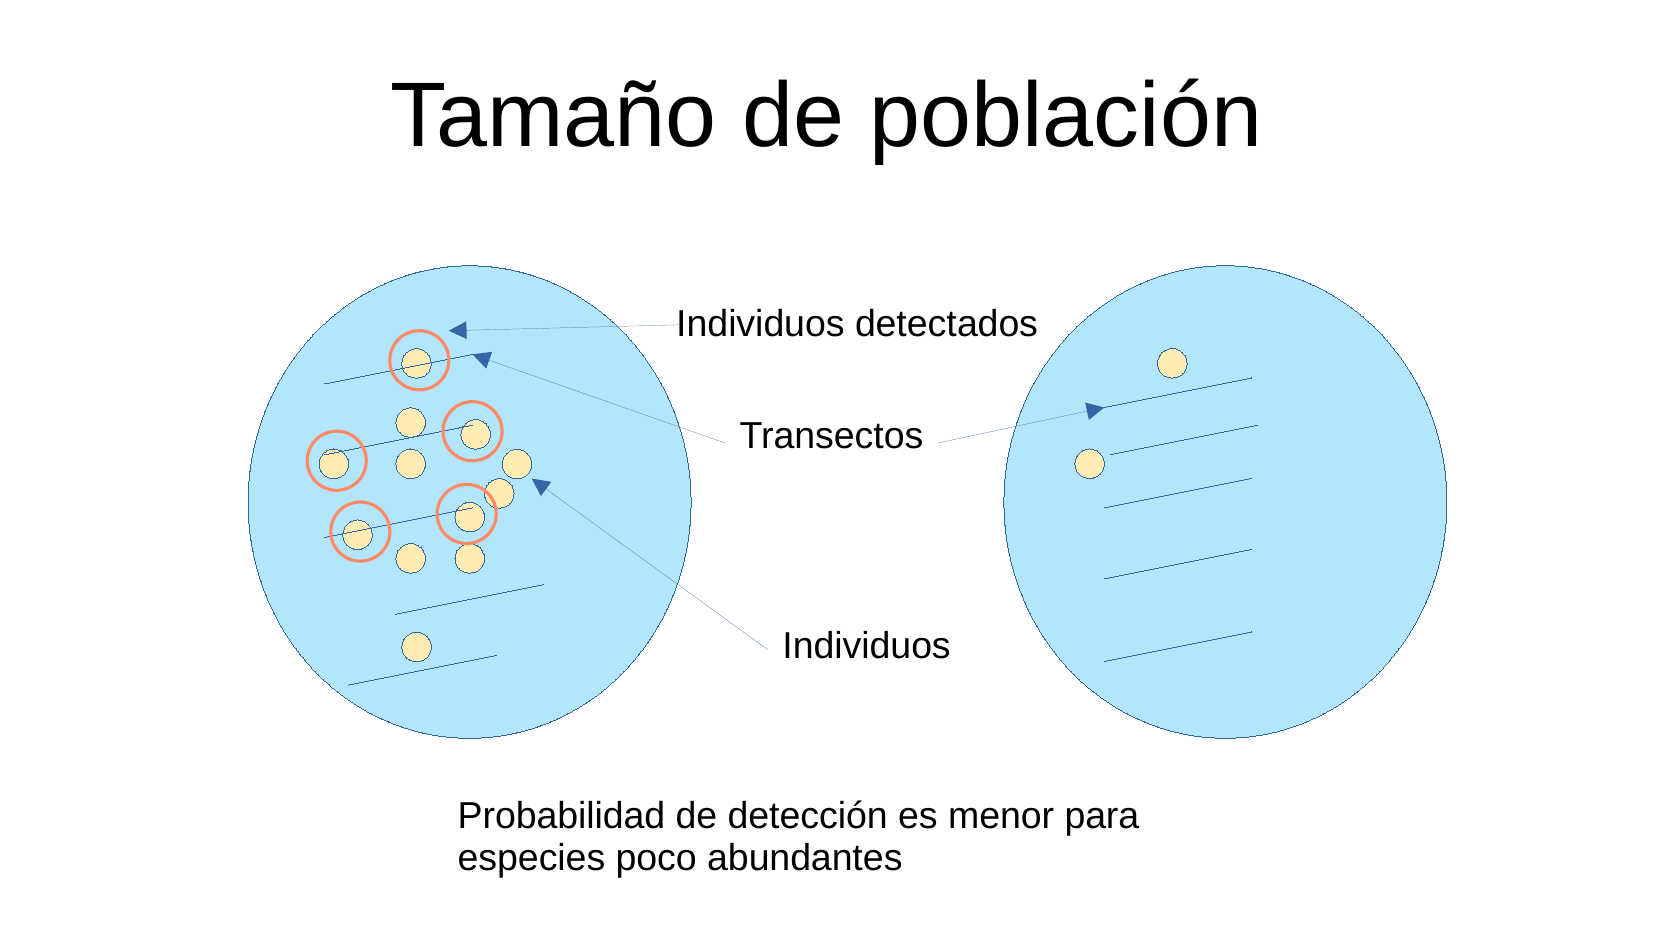

# Tamaño de población
Individuos detectados
Transectos
Individuos
Probabilidad de detección es menor para especies poco abundantes